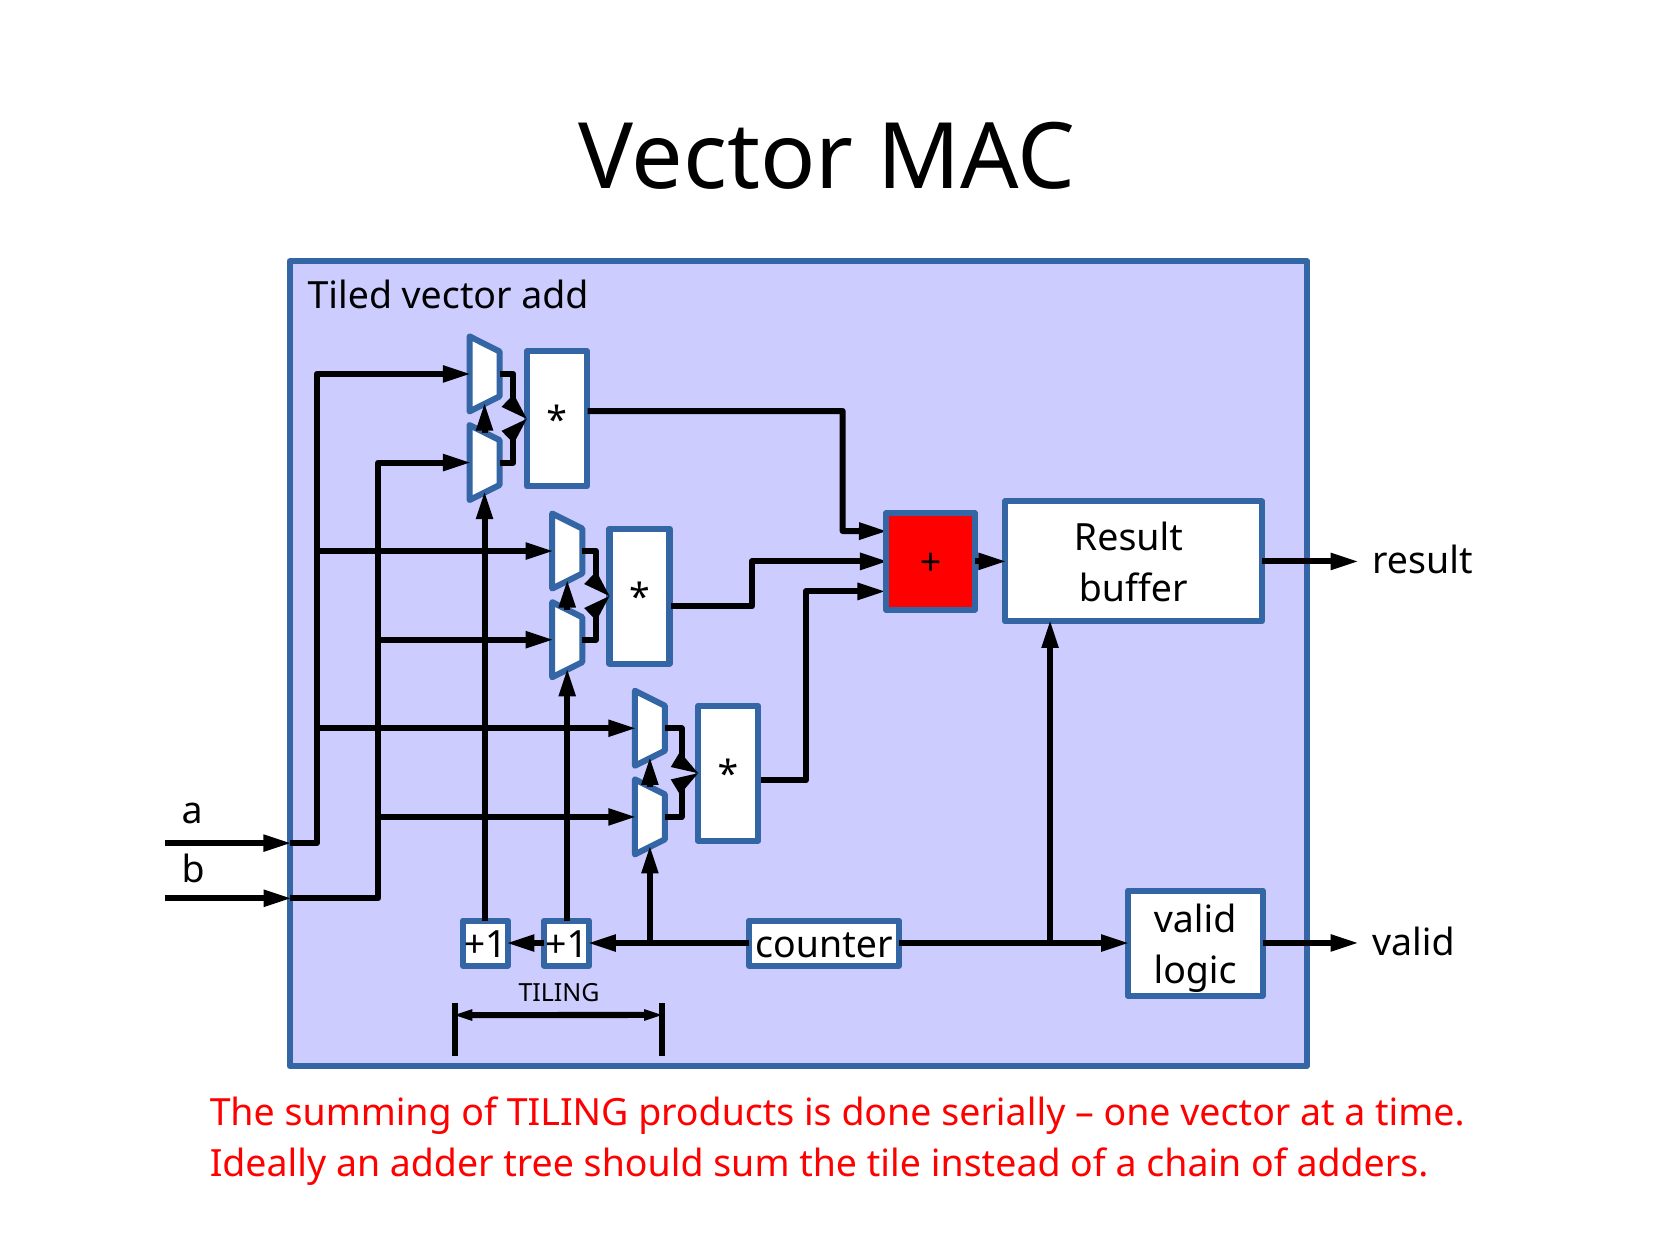

# Vector MAC
Tiled vector add
*
Result
buffer
+
result
*
*
a
b
valid
logic
valid
+1
+1
counter
The summing of TILING products is done serially – one vector at a time.
Ideally an adder tree should sum the tile instead of a chain of adders.